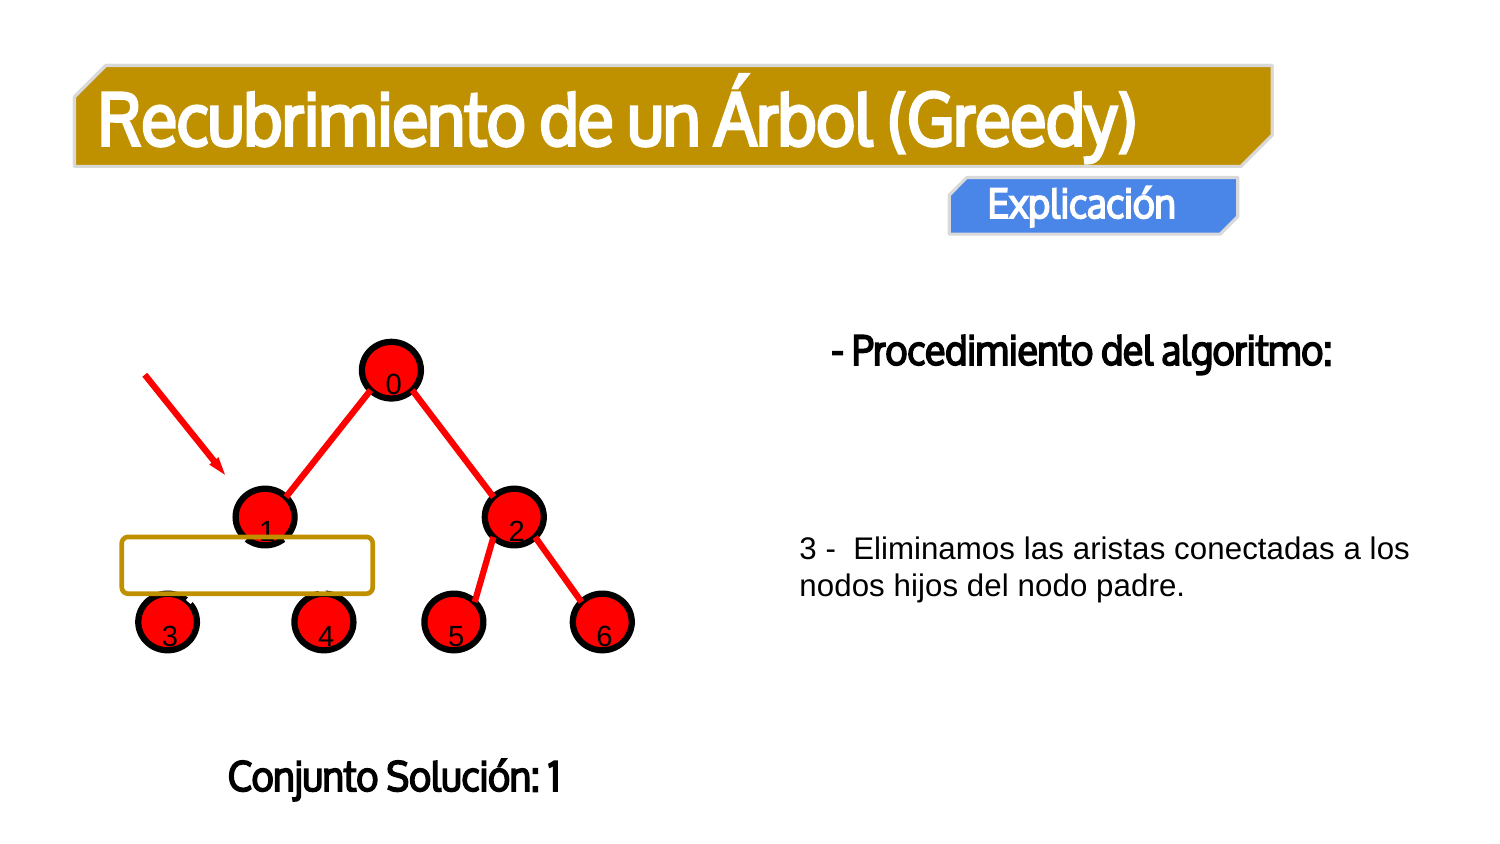

3 - Eliminamos las aristas conectadas a los nodos hijos del nodo padre.
0
1
2
3
4
5
6